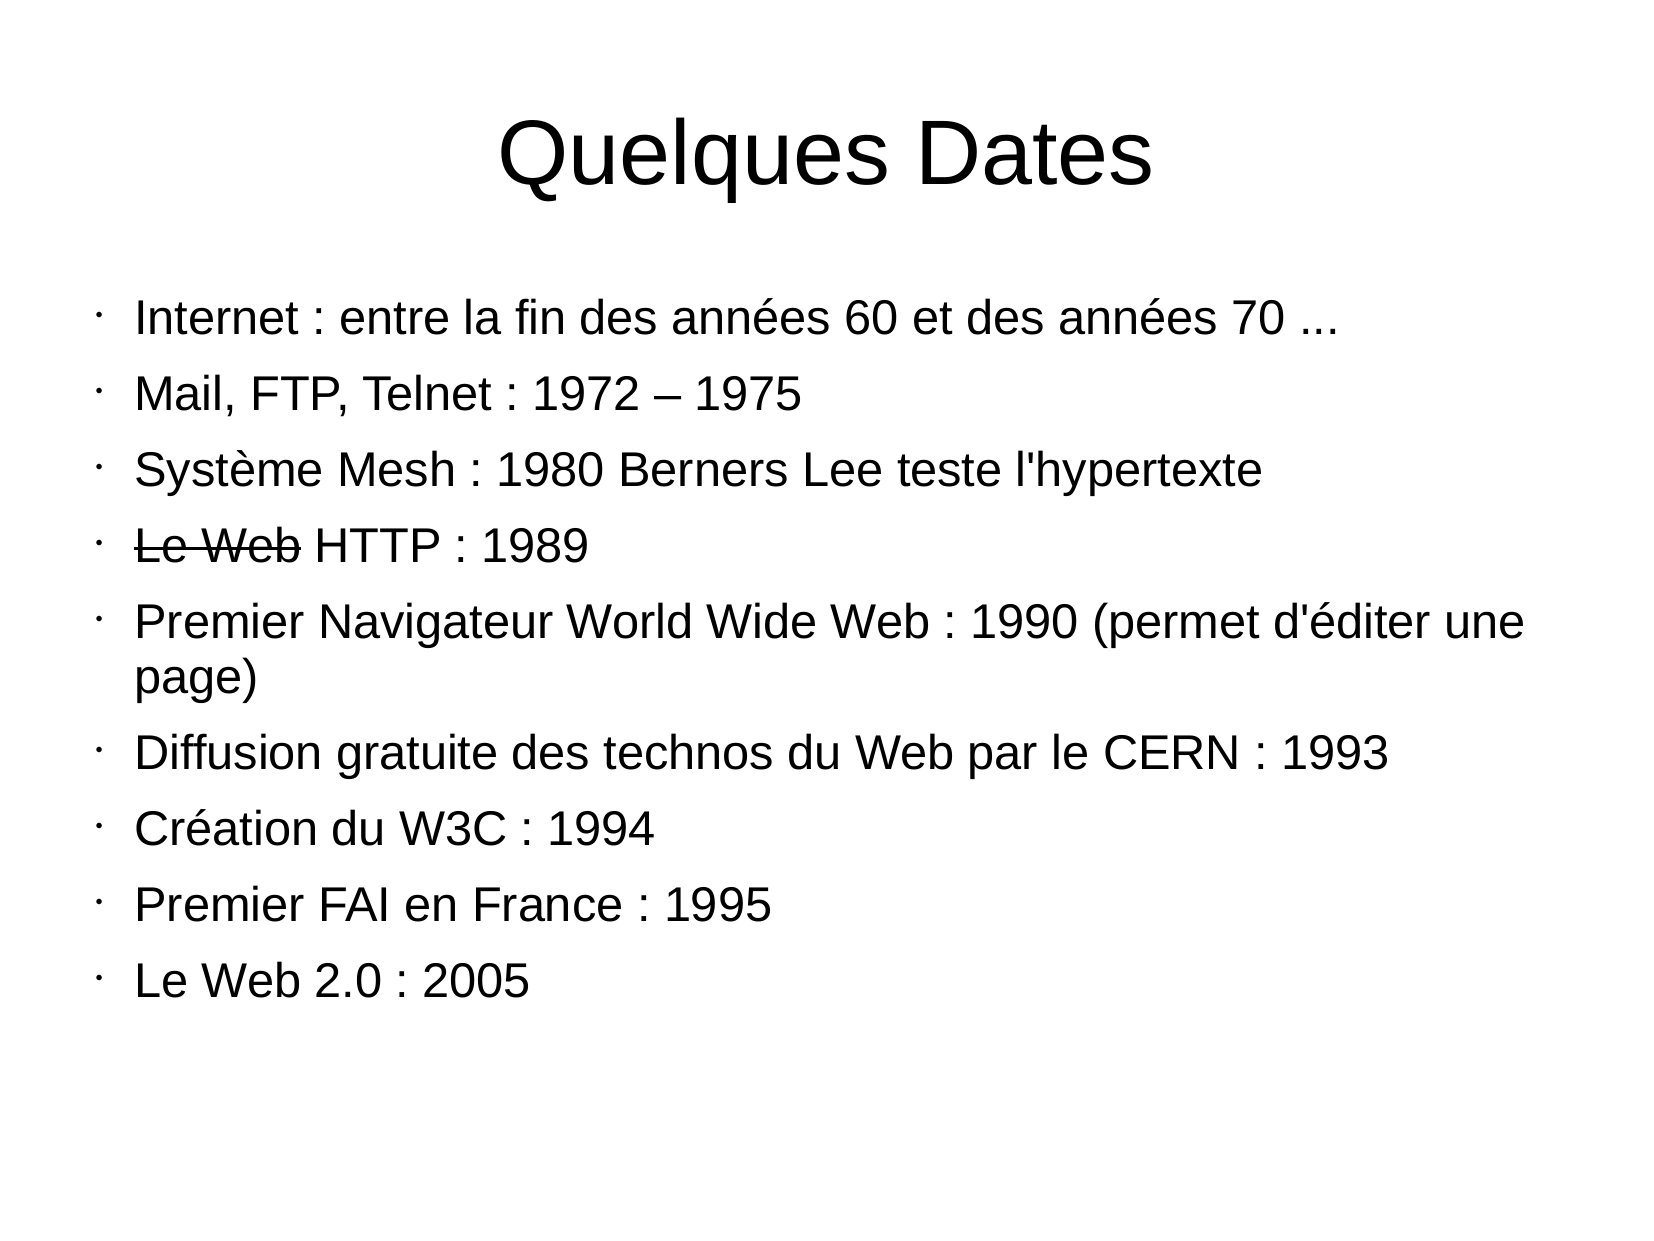

# Quelques Dates
Internet : entre la fin des années 60 et des années 70 ...
Mail, FTP, Telnet : 1972 – 1975
Système Mesh : 1980 Berners Lee teste l'hypertexte
Le Web HTTP : 1989
Premier Navigateur World Wide Web : 1990 (permet d'éditer une page)
Diffusion gratuite des technos du Web par le CERN : 1993
Création du W3C : 1994
Premier FAI en France : 1995
Le Web 2.0 : 2005